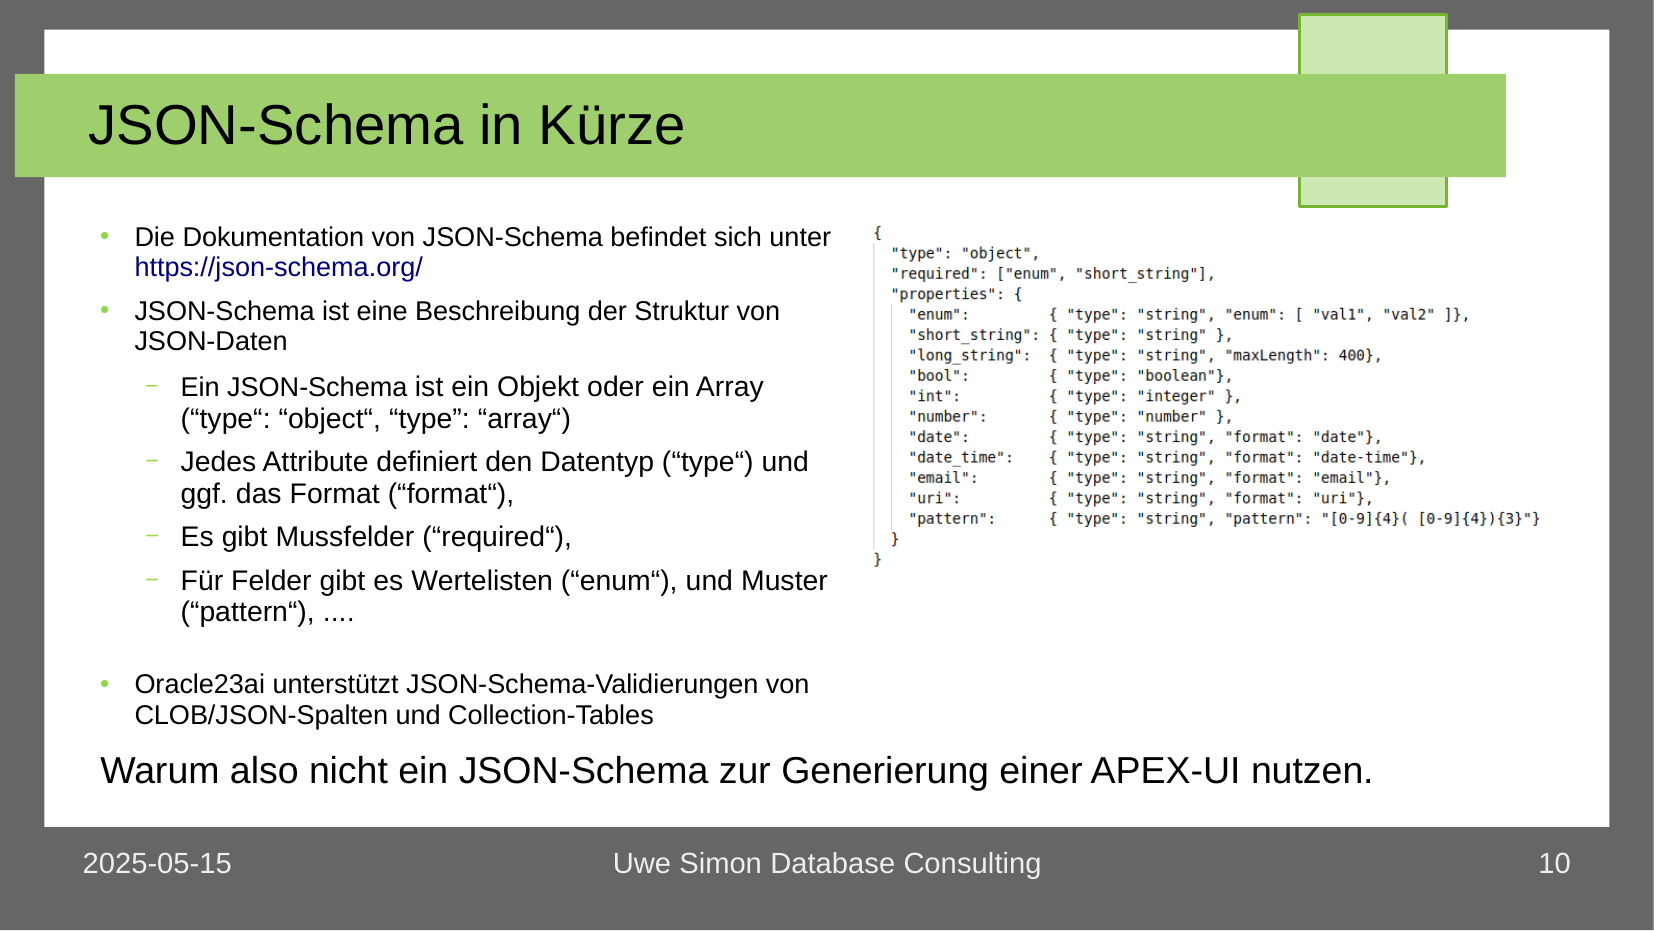

# JSON-Schema in Kürze
Die Dokumentation von JSON-Schema befindet sich unter https://json-schema.org/
JSON-Schema ist eine Beschreibung der Struktur von JSON-Daten
Ein JSON-Schema ist ein Objekt oder ein Array (“type“: “object“, “type”: “array“)
Jedes Attribute definiert den Datentyp (“type“) und ggf. das Format (“format“),
Es gibt Mussfelder (“required“),
Für Felder gibt es Wertelisten (“enum“), und Muster (“pattern“), ....
Oracle23ai unterstützt JSON-Schema-Validierungen von CLOB/JSON-Spalten und Collection-Tables
Warum also nicht ein JSON-Schema zur Generierung einer APEX-UI nutzen.
2024-04-24
Uwe Simon Database Consulting
10